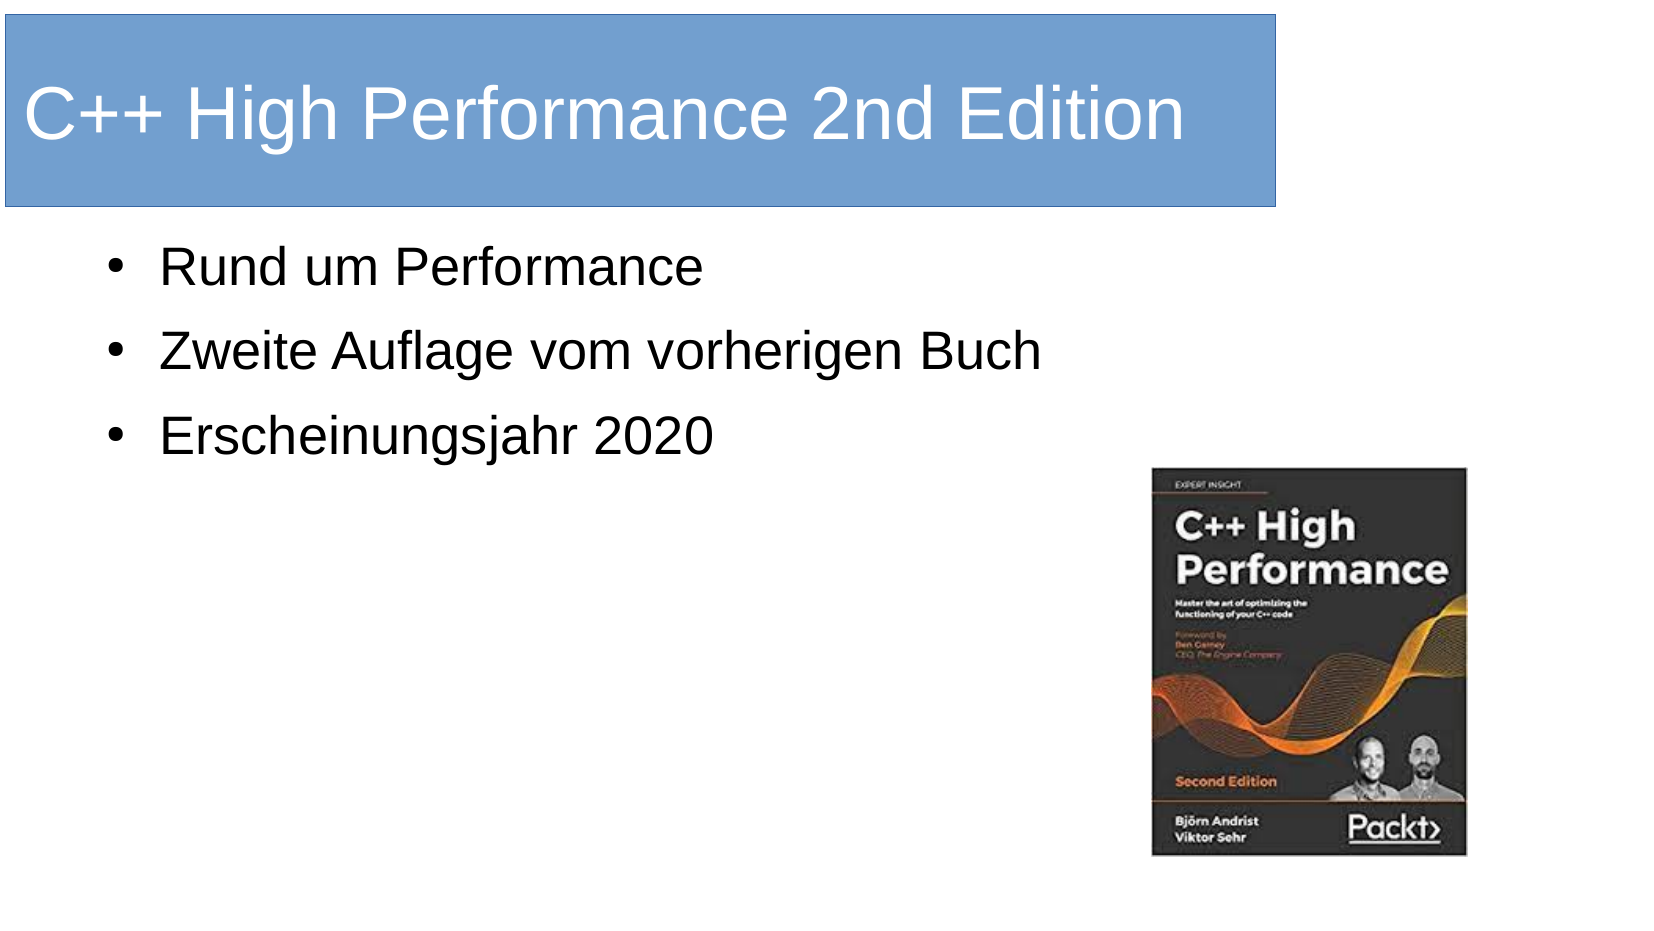

# C++ High Performance 2nd Edition
Rund um Performance
Zweite Auflage vom vorherigen Buch
Erscheinungsjahr 2020